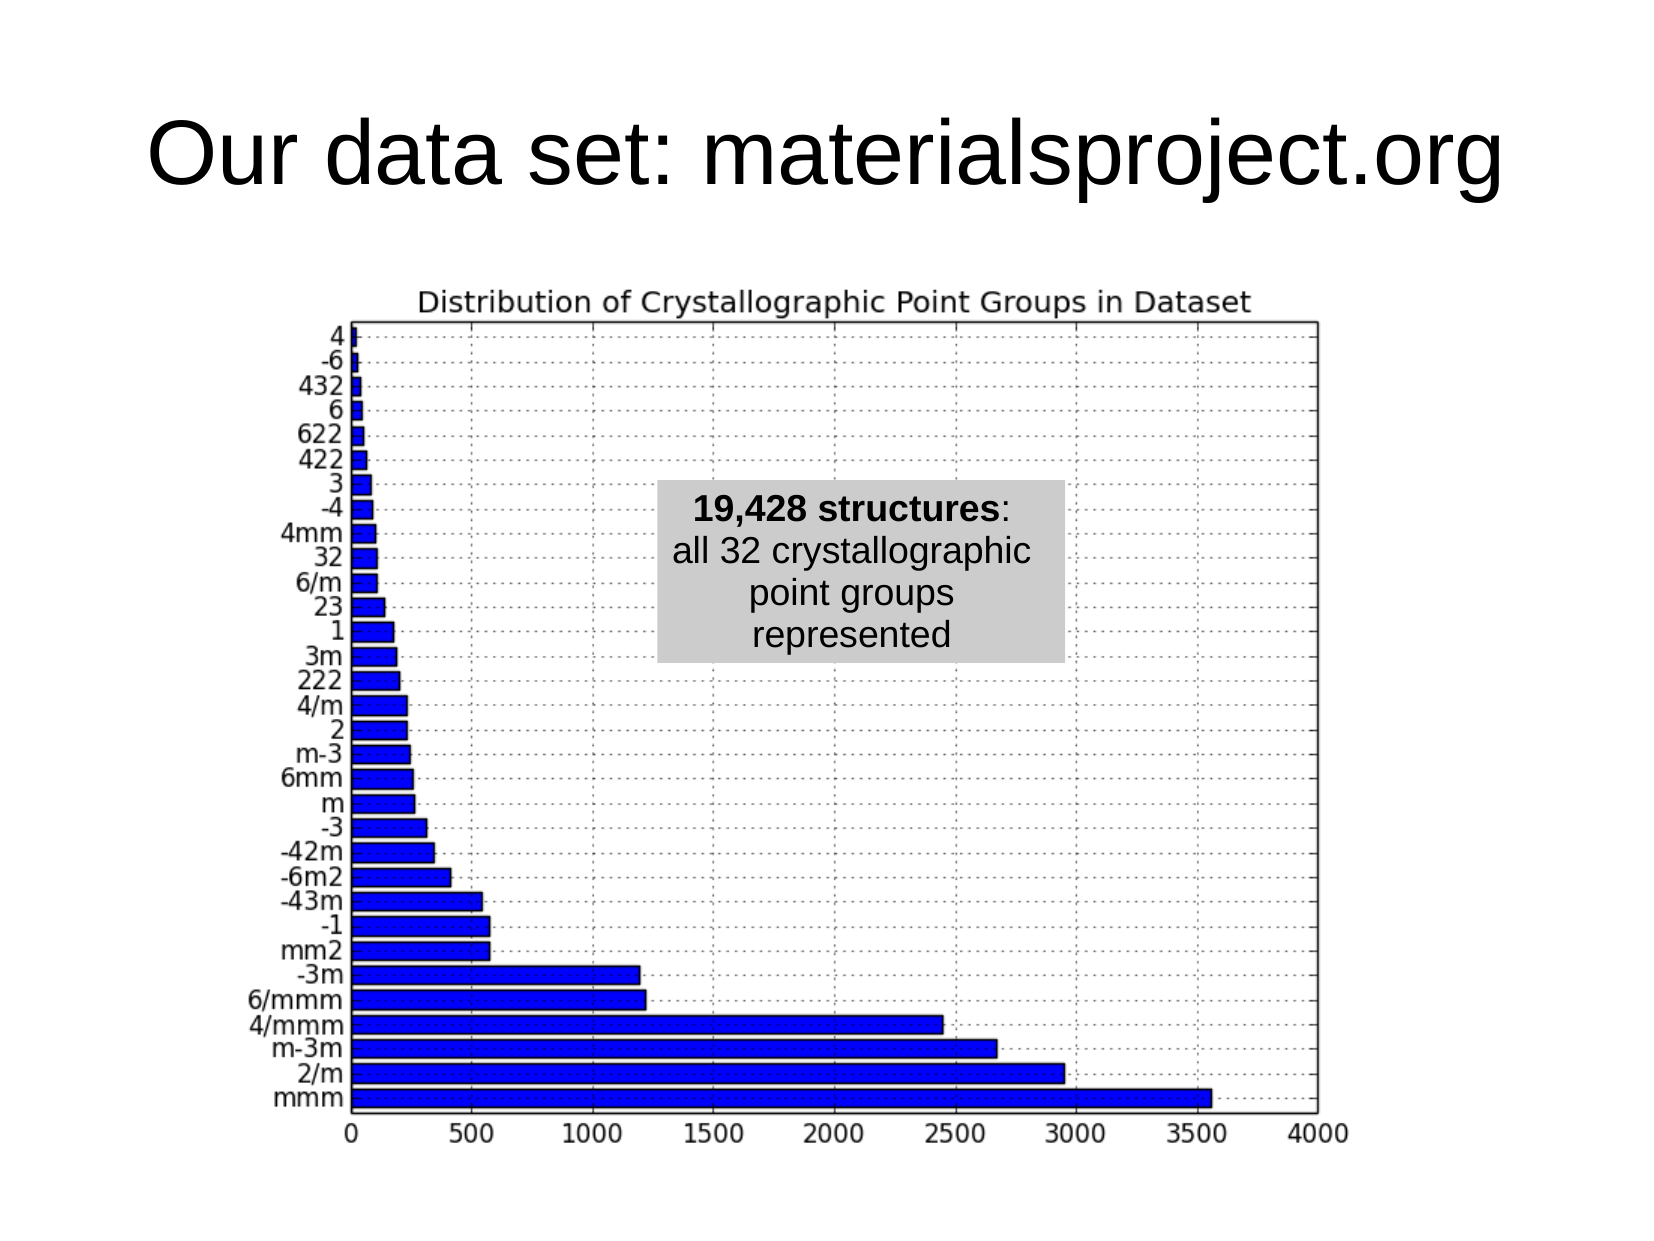

# Our data set: materialsproject.org
19,428 structures:
all 32 crystallographic point groups represented